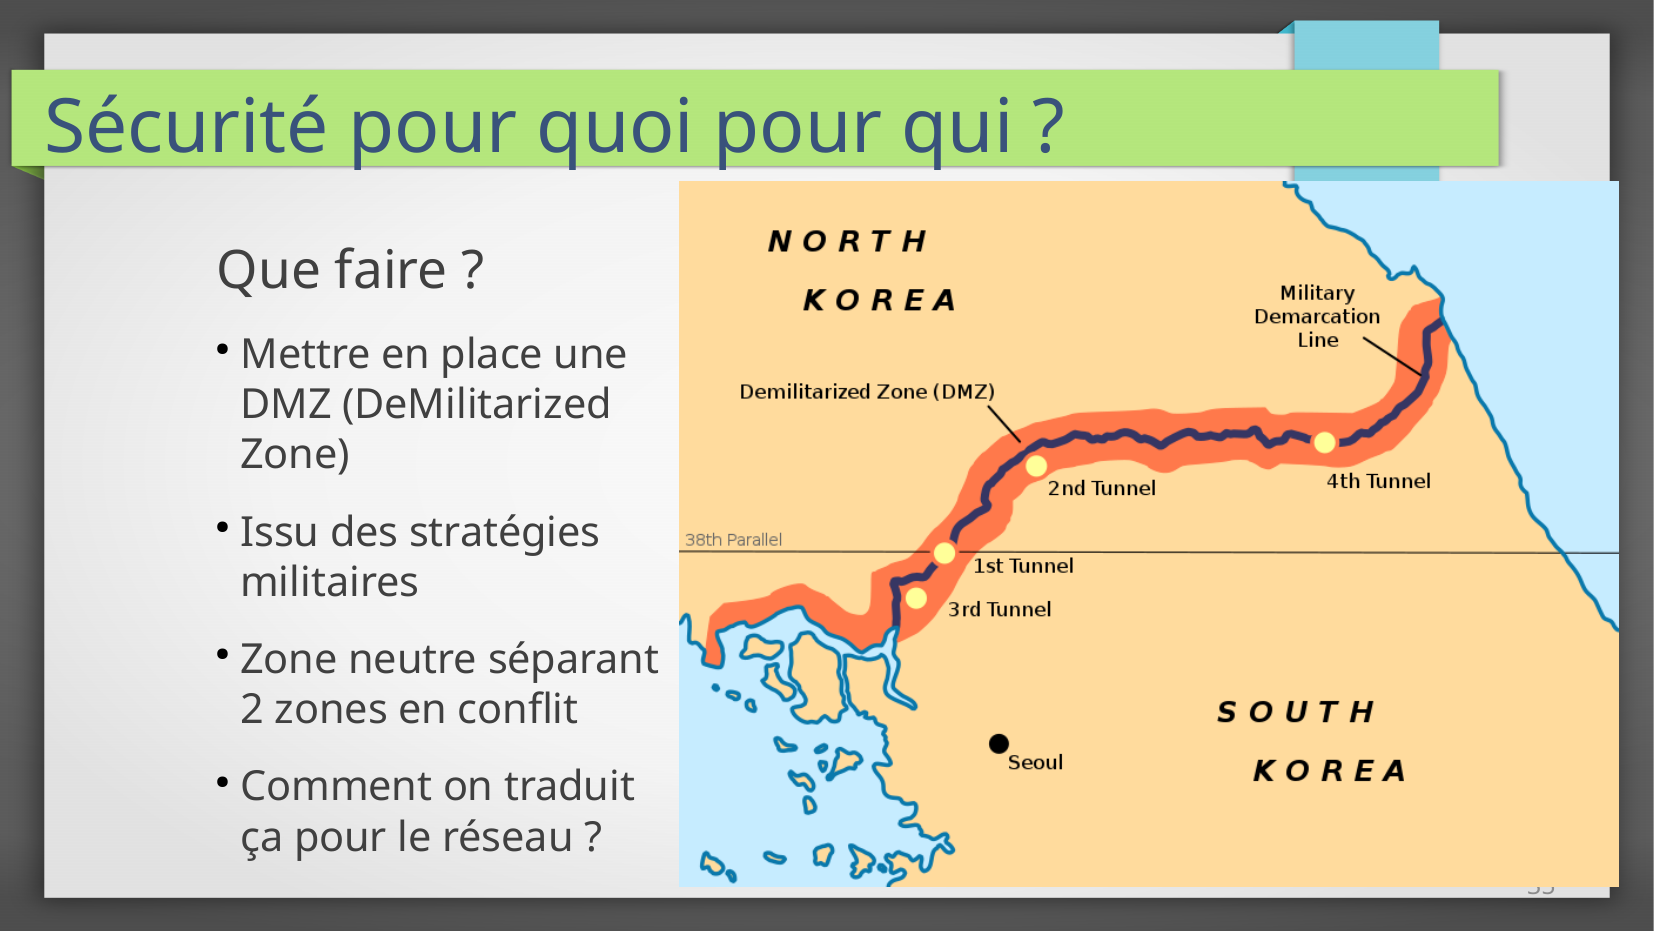

Sécurité pour quoi pour qui ?
Que faire ?
Mettre en place une DMZ (DeMilitarized Zone)
Issu des stratégies militaires
Zone neutre séparant 2 zones en conflit
Comment on traduit ça pour le réseau ?